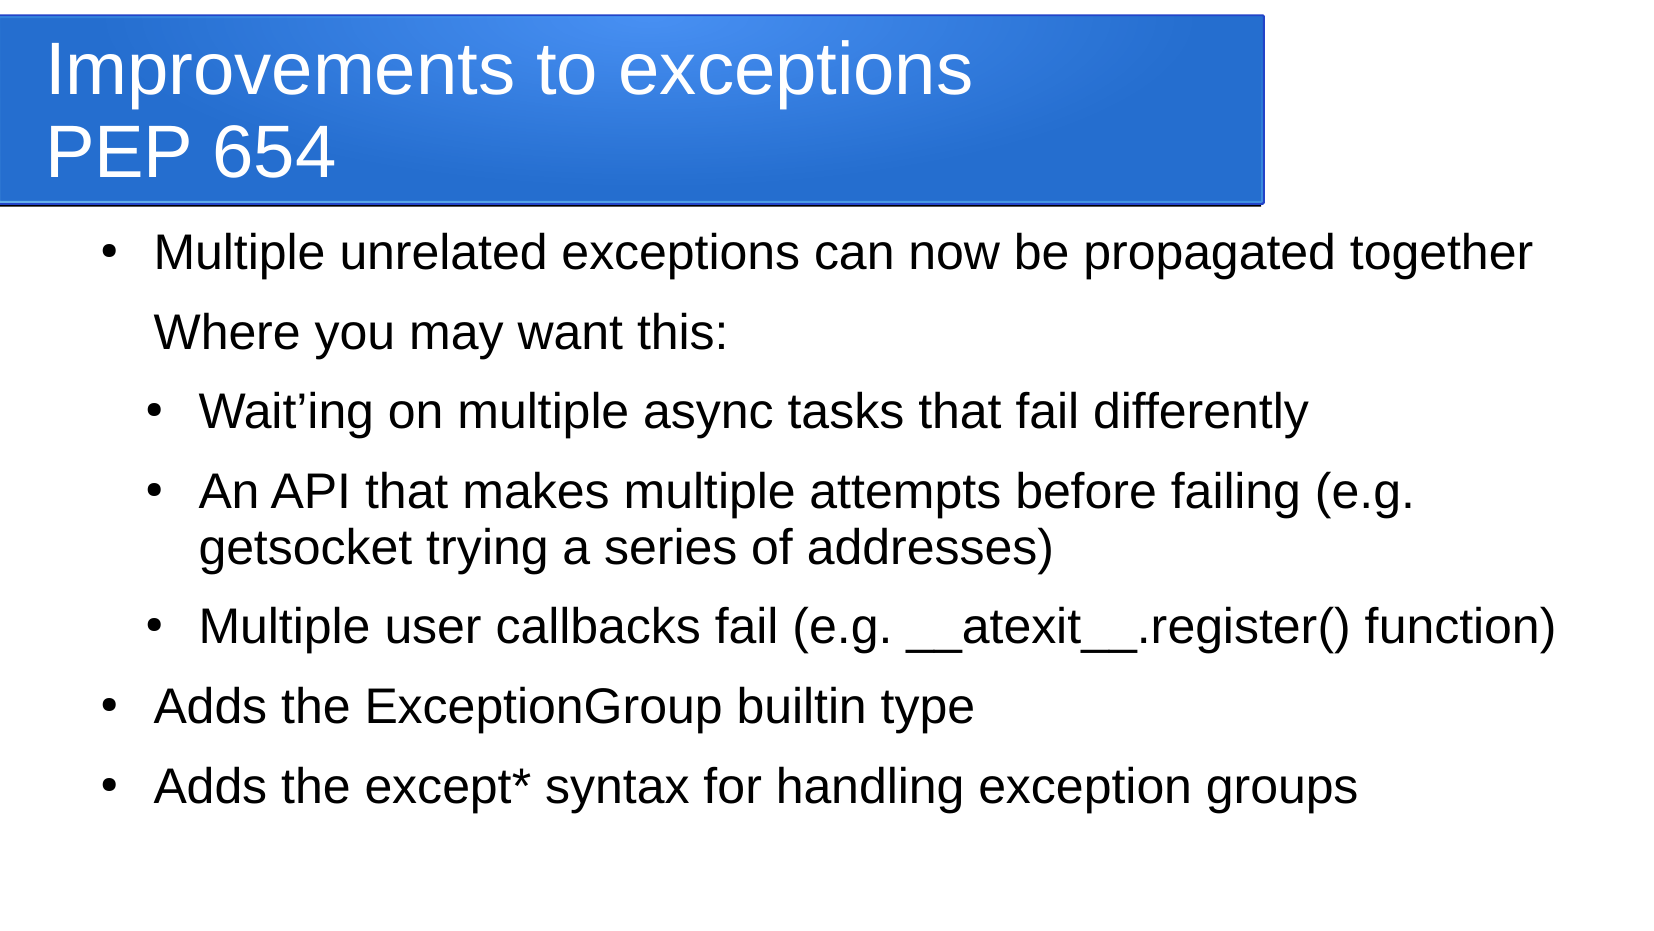

# Improvements to exceptions PEP 654
Multiple unrelated exceptions can now be propagated together
Where you may want this:
Wait’ing on multiple async tasks that fail differently
An API that makes multiple attempts before failing (e.g. getsocket trying a series of addresses)
Multiple user callbacks fail (e.g. __atexit__.register() function)
Adds the ExceptionGroup builtin type
Adds the except* syntax for handling exception groups